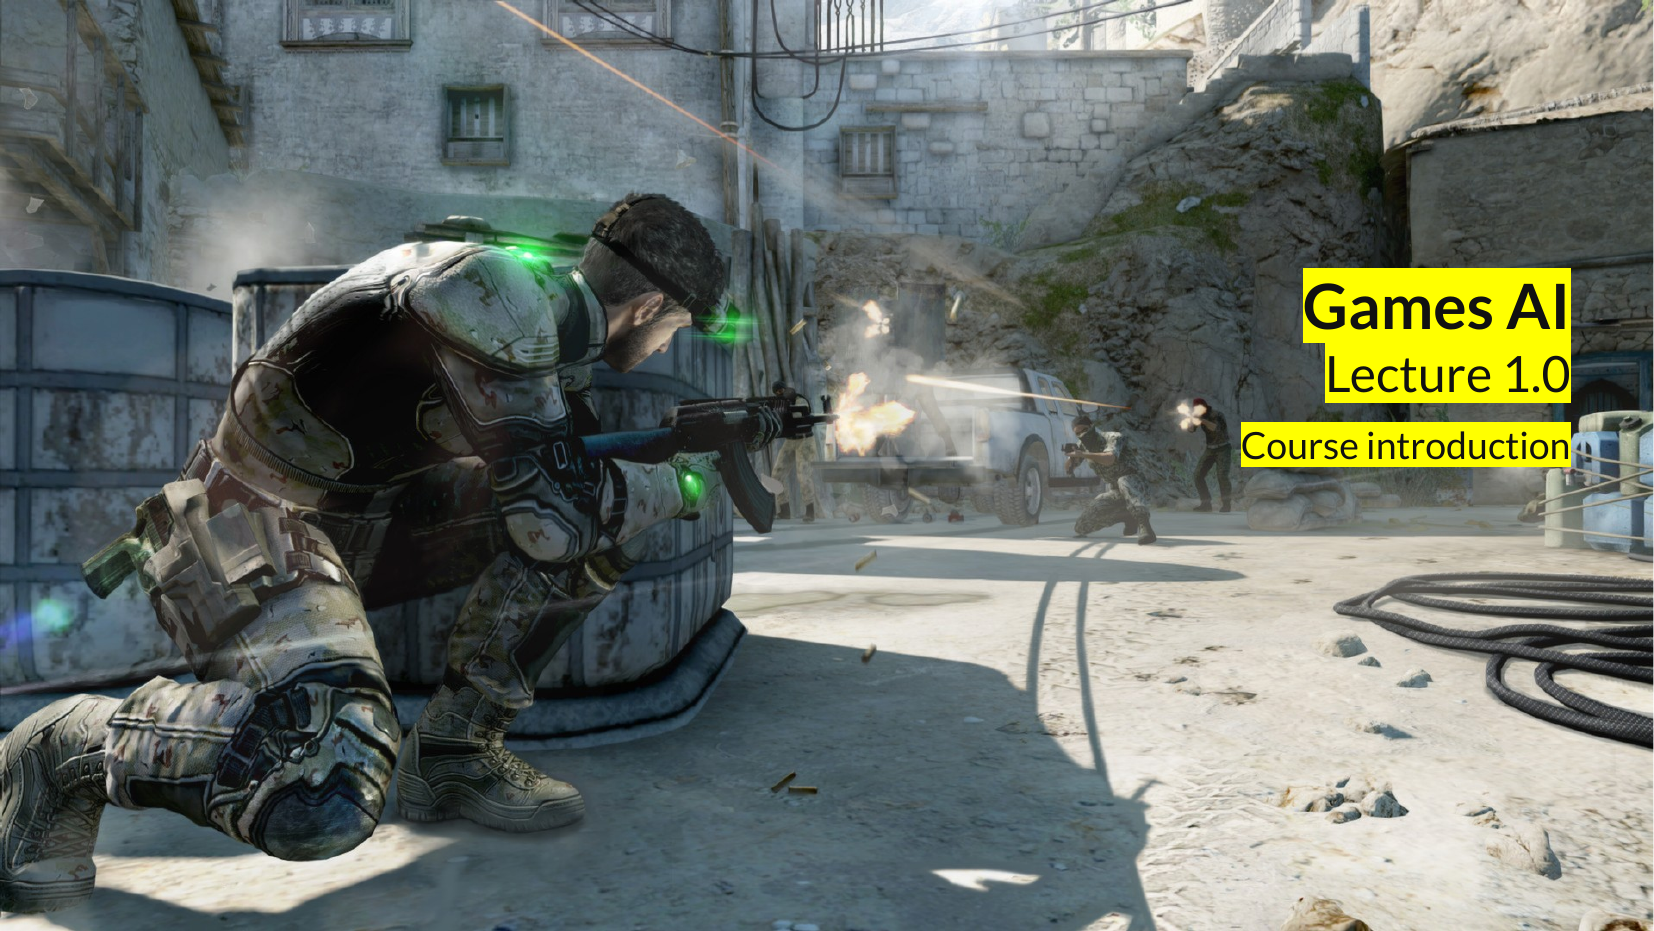

# Games AI
Lecture 1.0
Course introduction